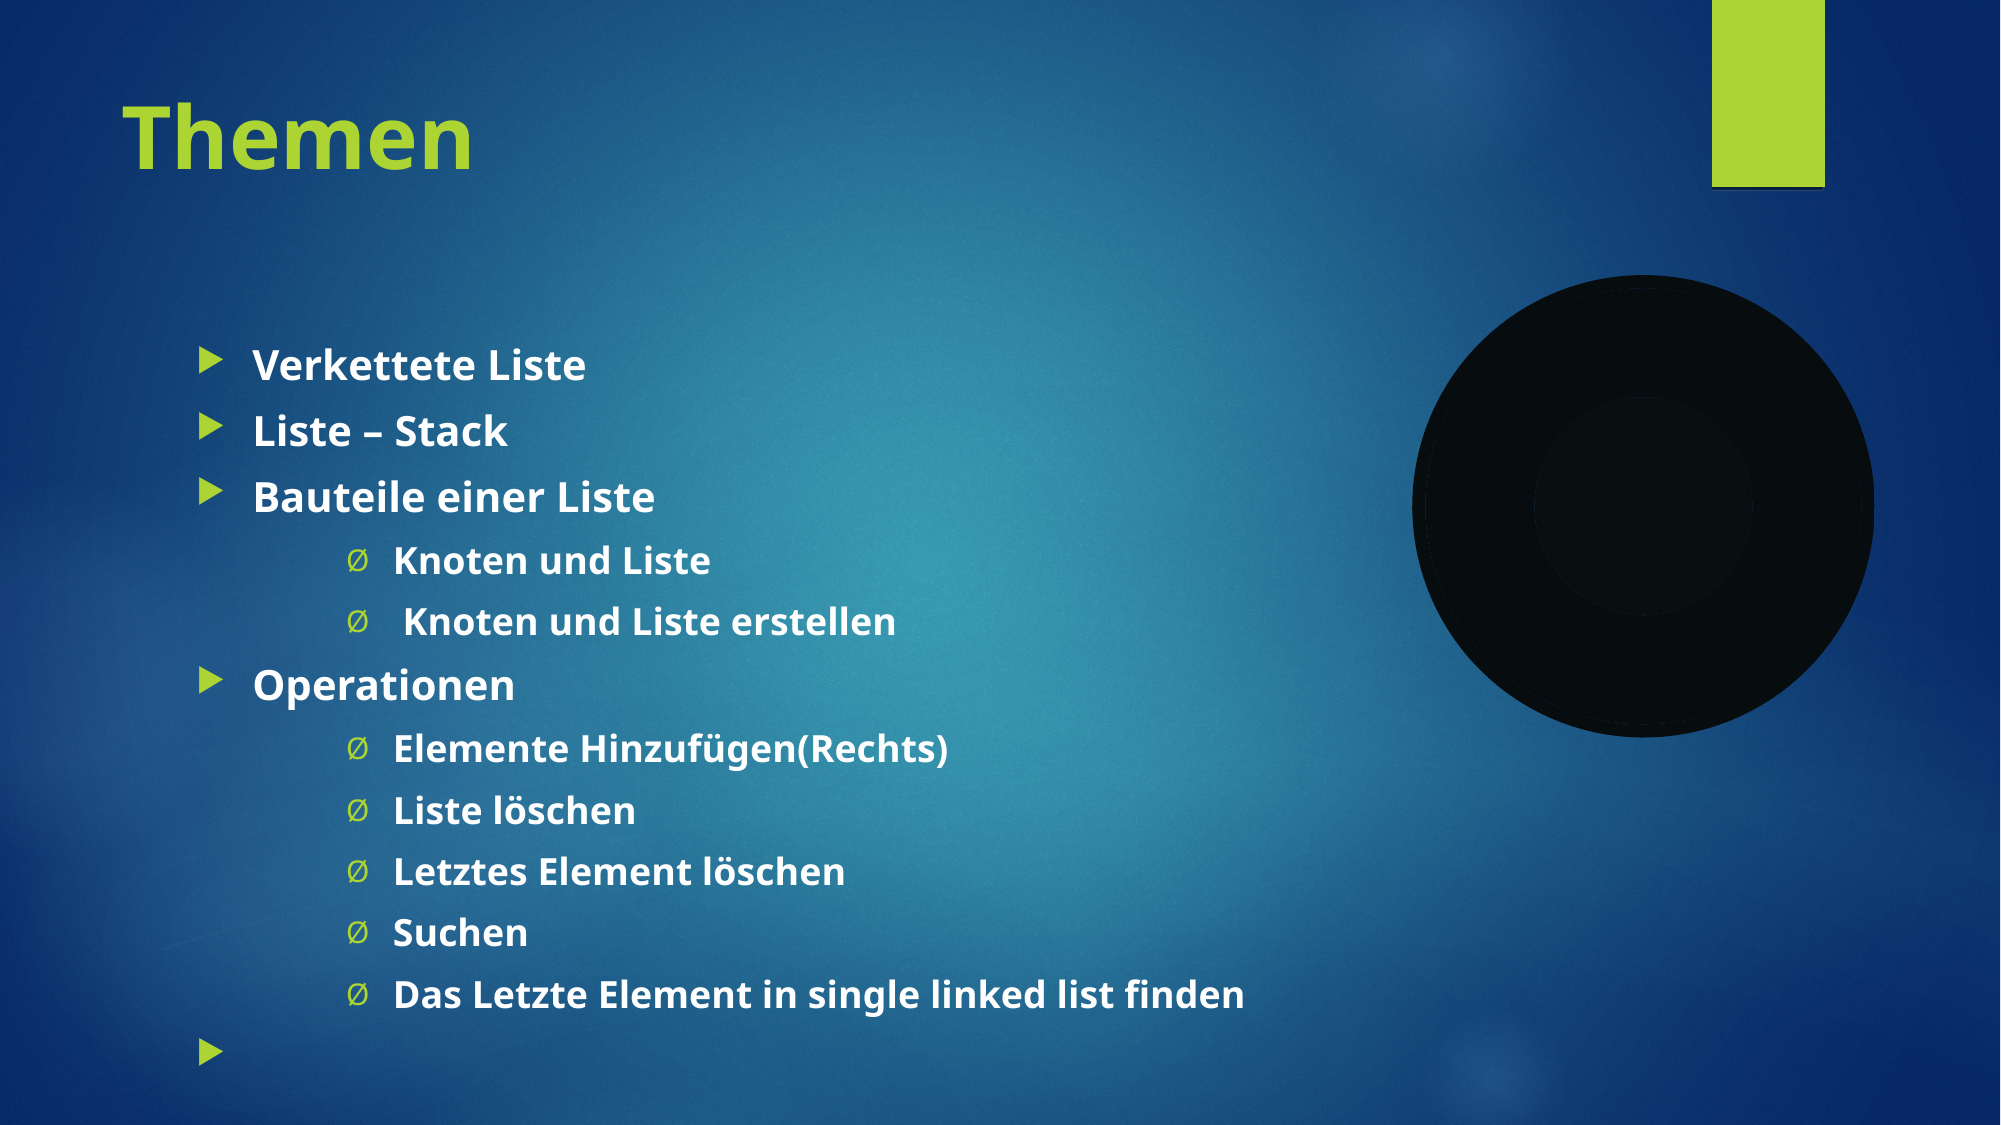

# Themen
Verkettete Liste
Liste – Stack
Bauteile einer Liste
Knoten und Liste
 Knoten und Liste erstellen
Operationen
Elemente Hinzufügen(Rechts)
Liste löschen
Letztes Element löschen
Suchen
Das Letzte Element in single linked list finden